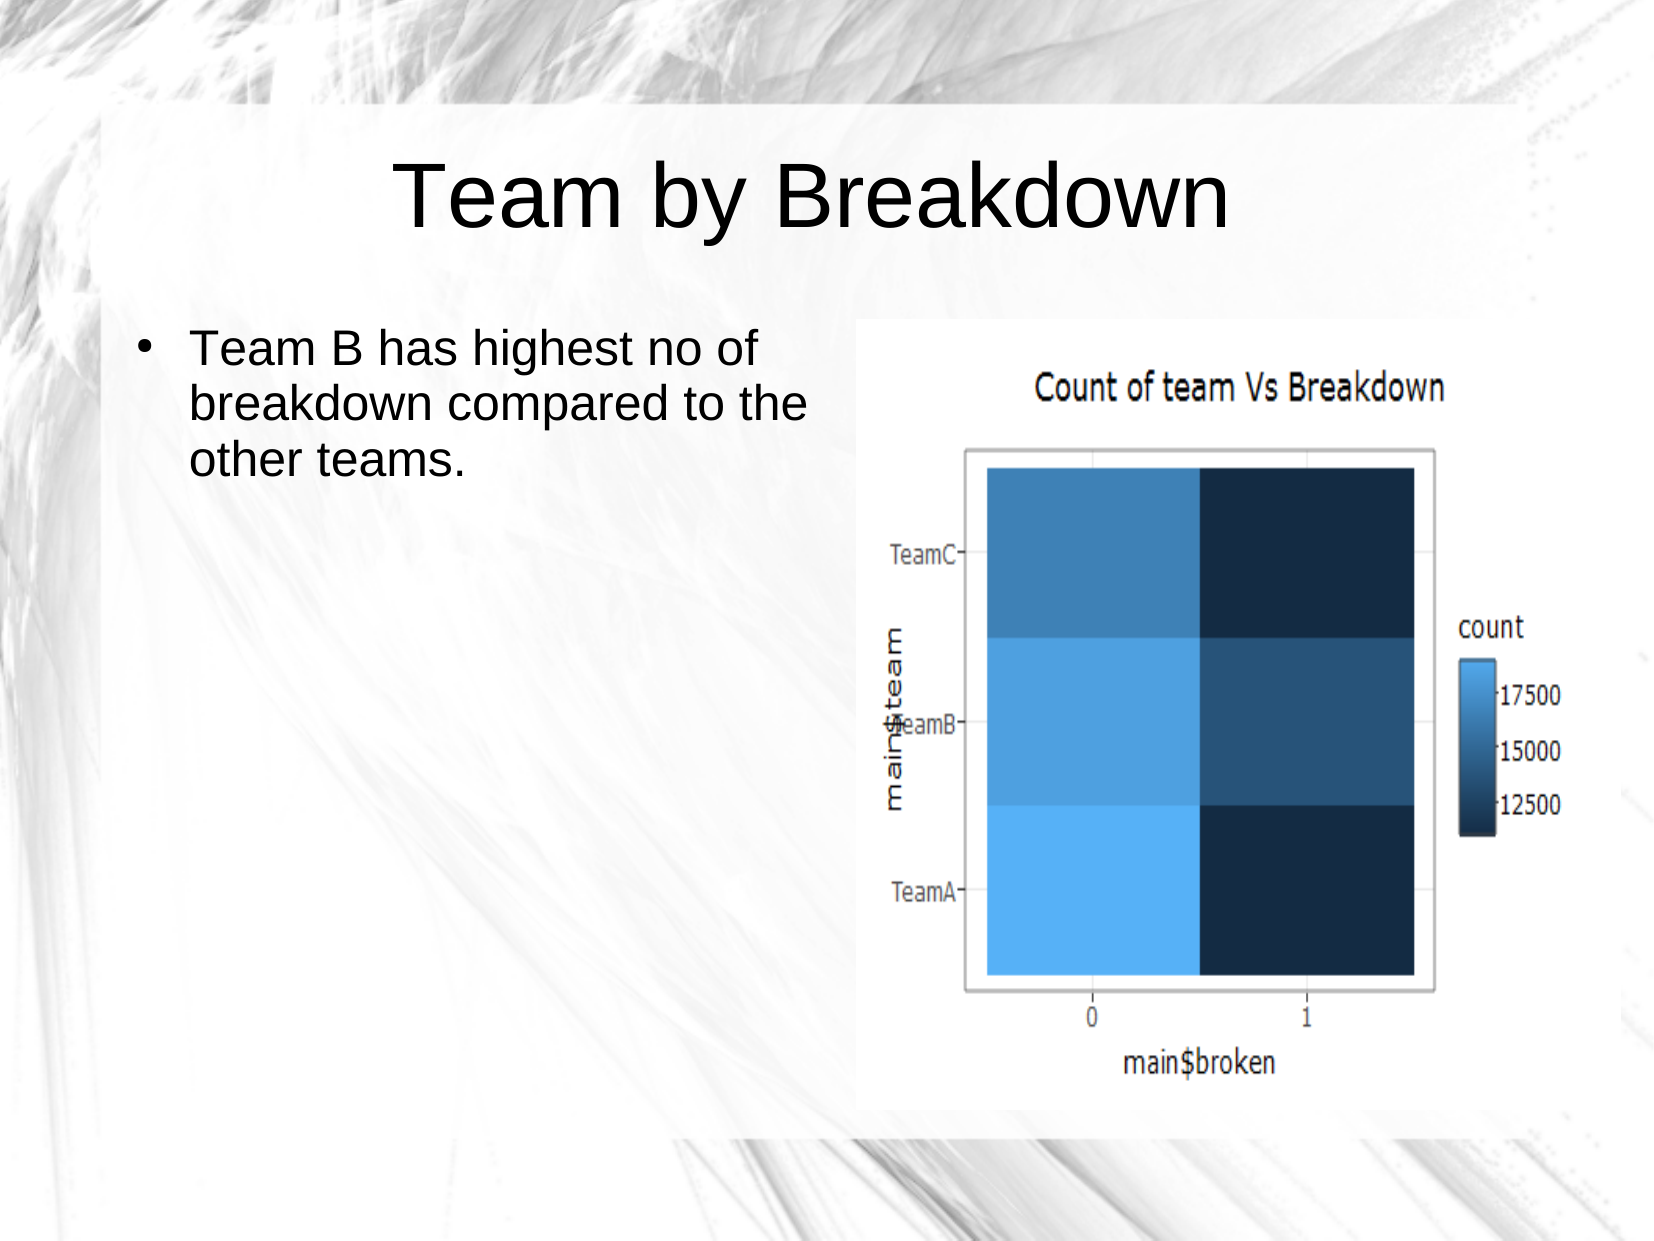

# Team by Breakdown
Team B has highest no of breakdown compared to the other teams.